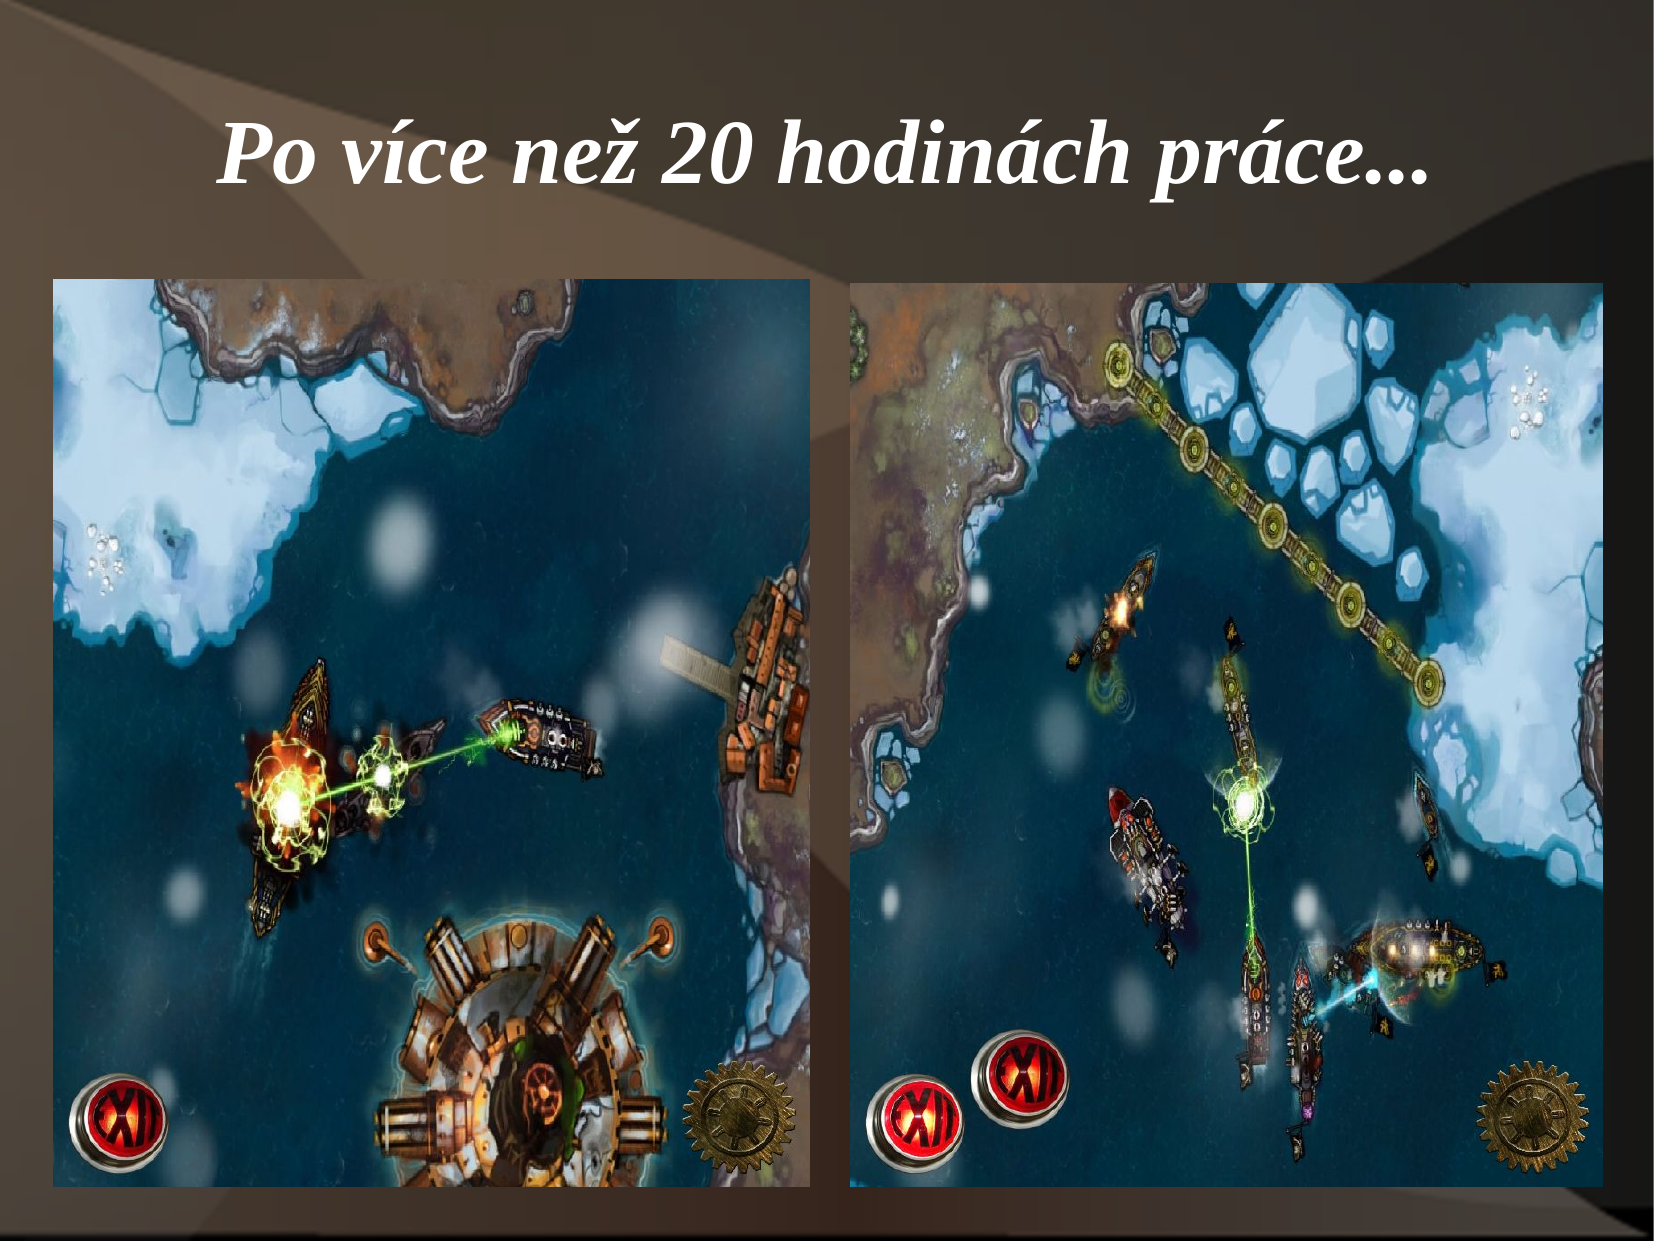

# Po více než 20 hodinách práce...